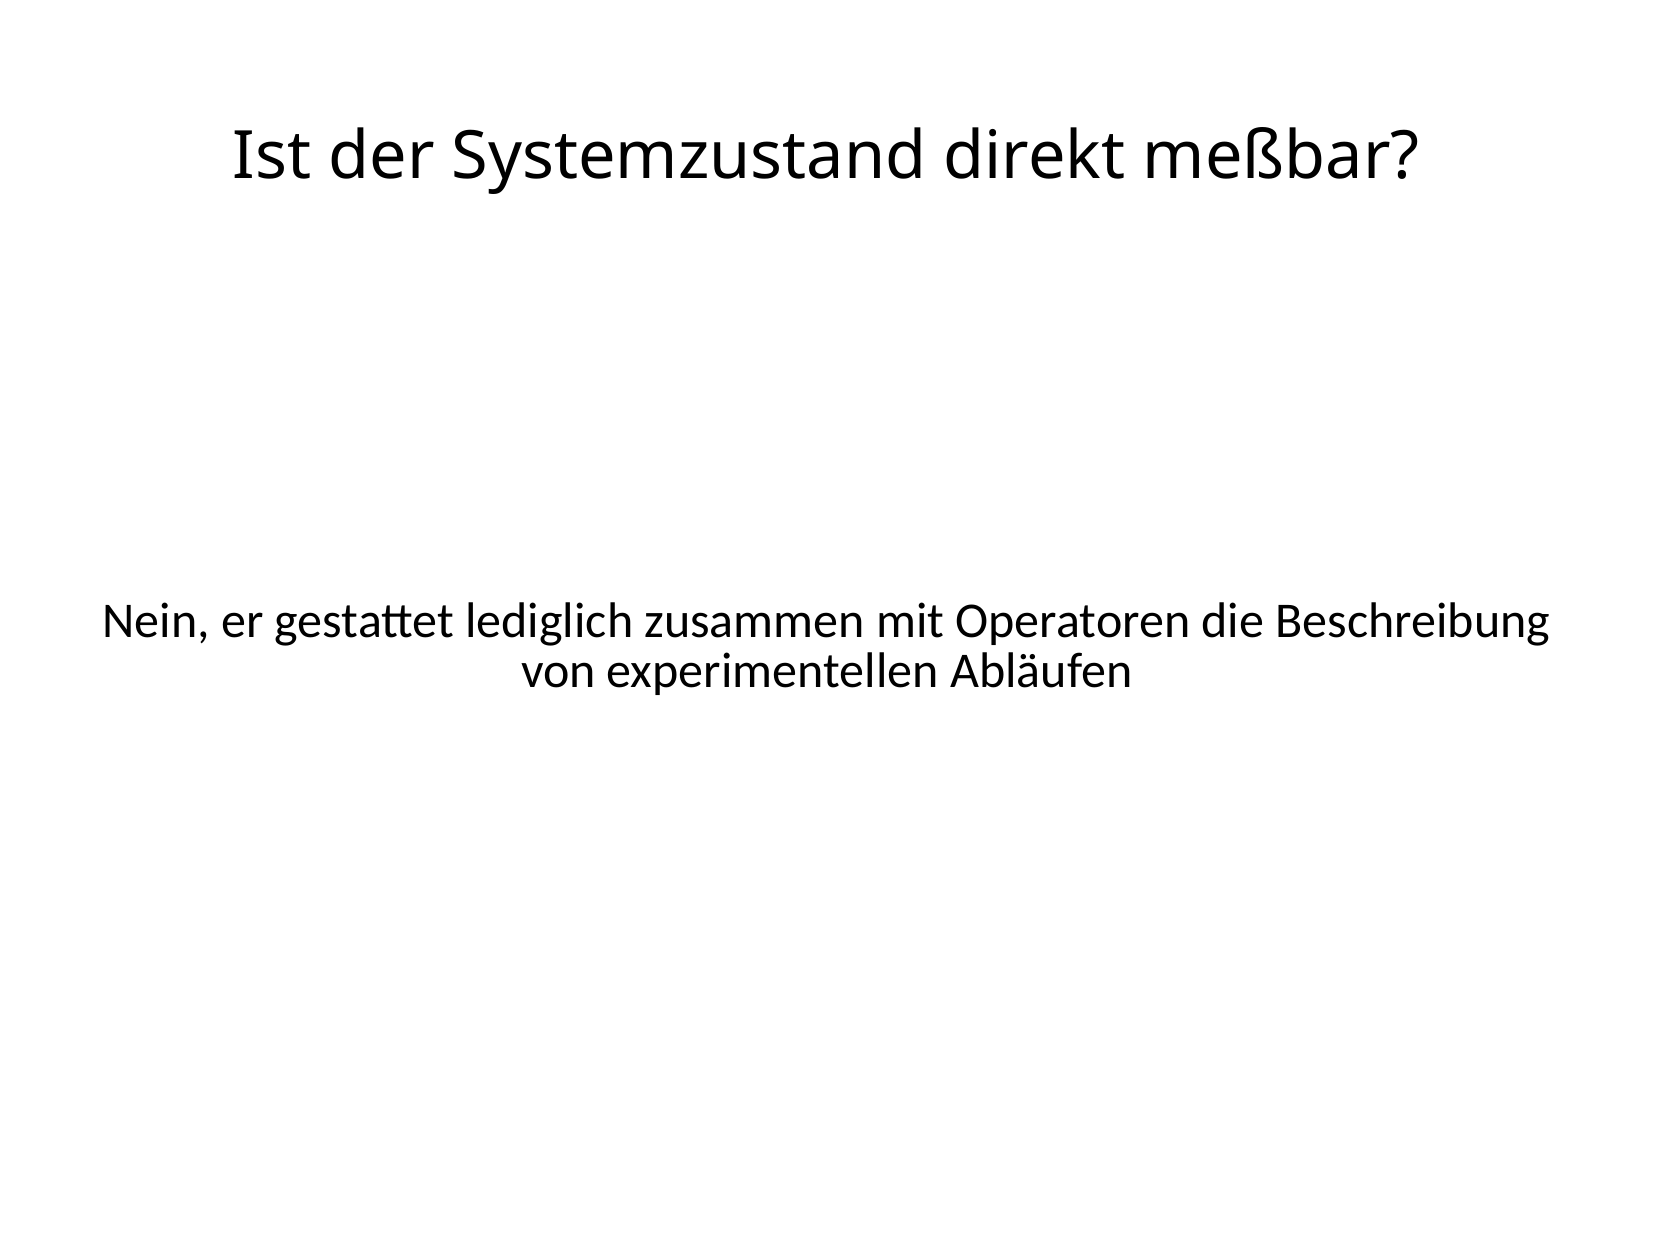

# Ist der Systemzustand direkt meßbar?
Nein, er gestattet lediglich zusammen mit Operatoren die Beschreibung von experimentellen Abläufen